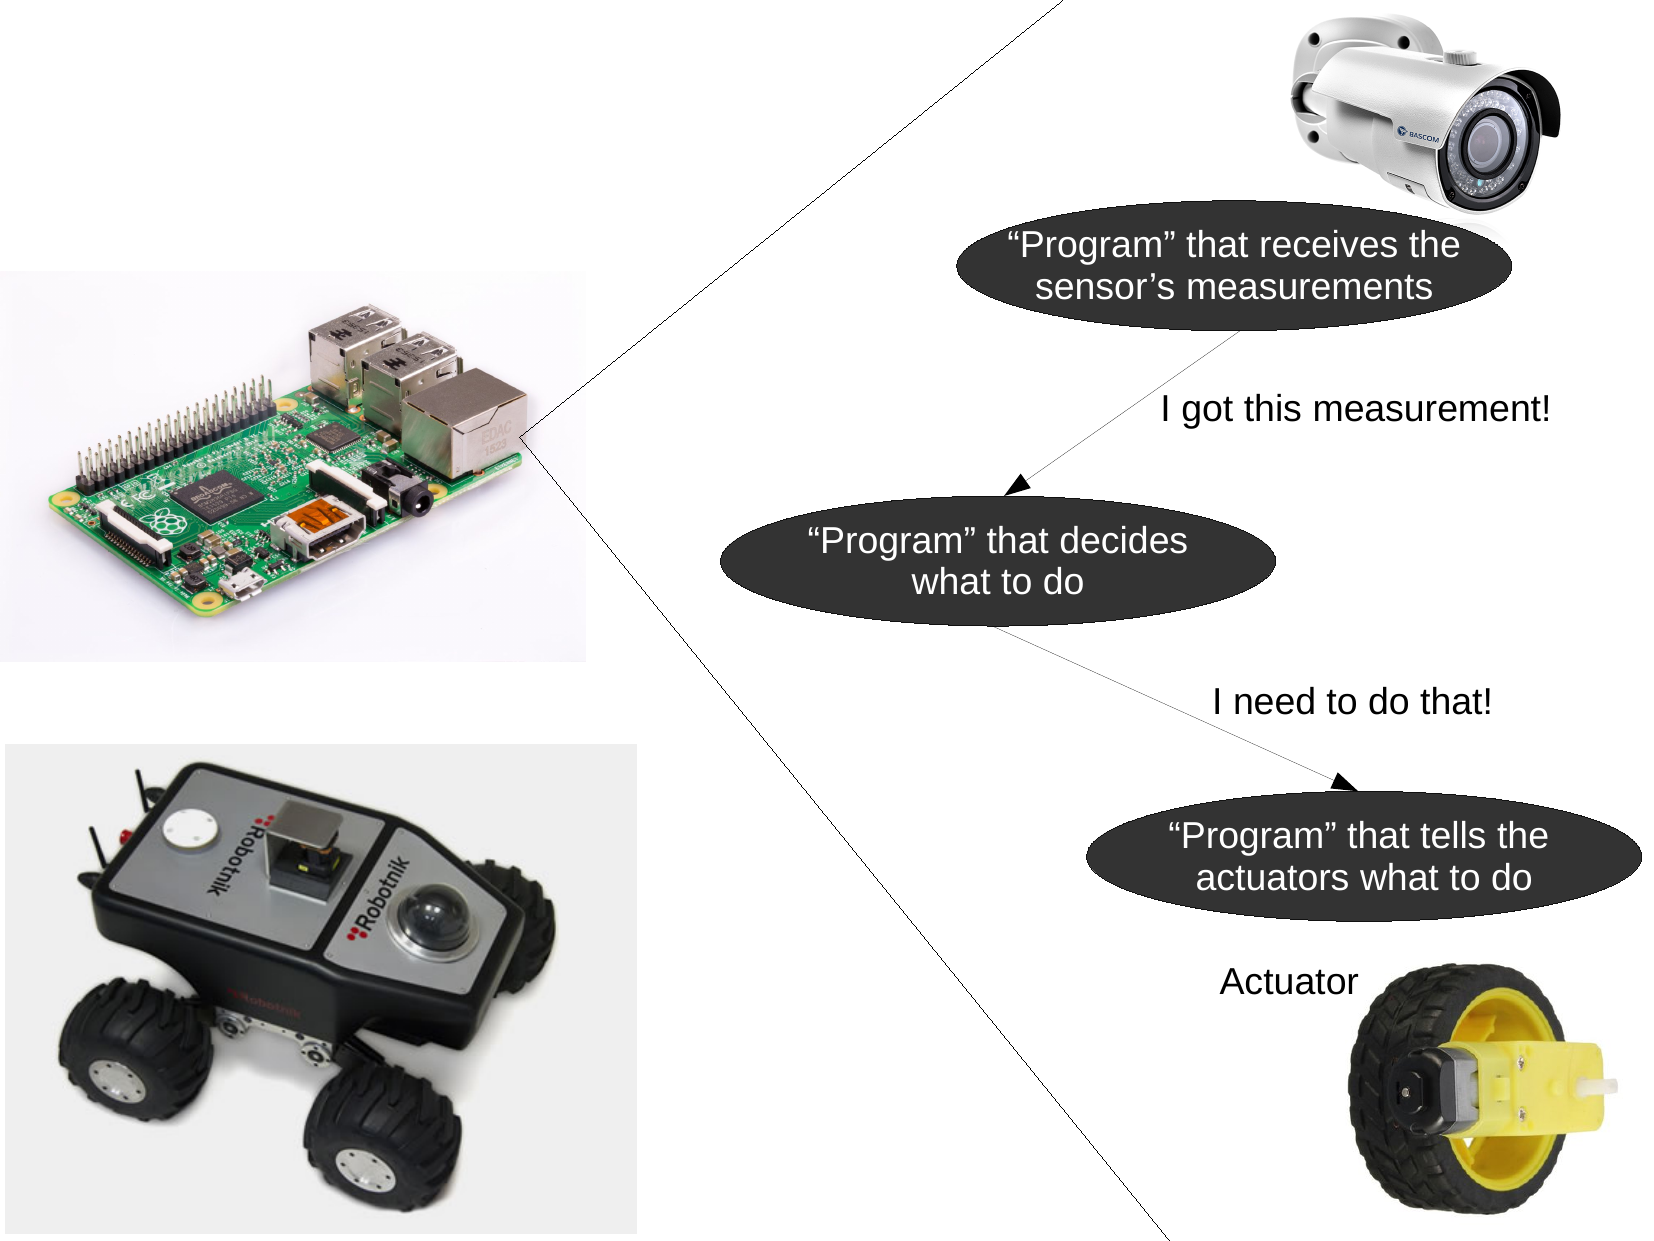

“Program” that receives the
sensor’s measurements
I got this measurement!
“Program” that decides
what to do
I need to do that!
“Program” that tells the
actuators what to do
Actuator